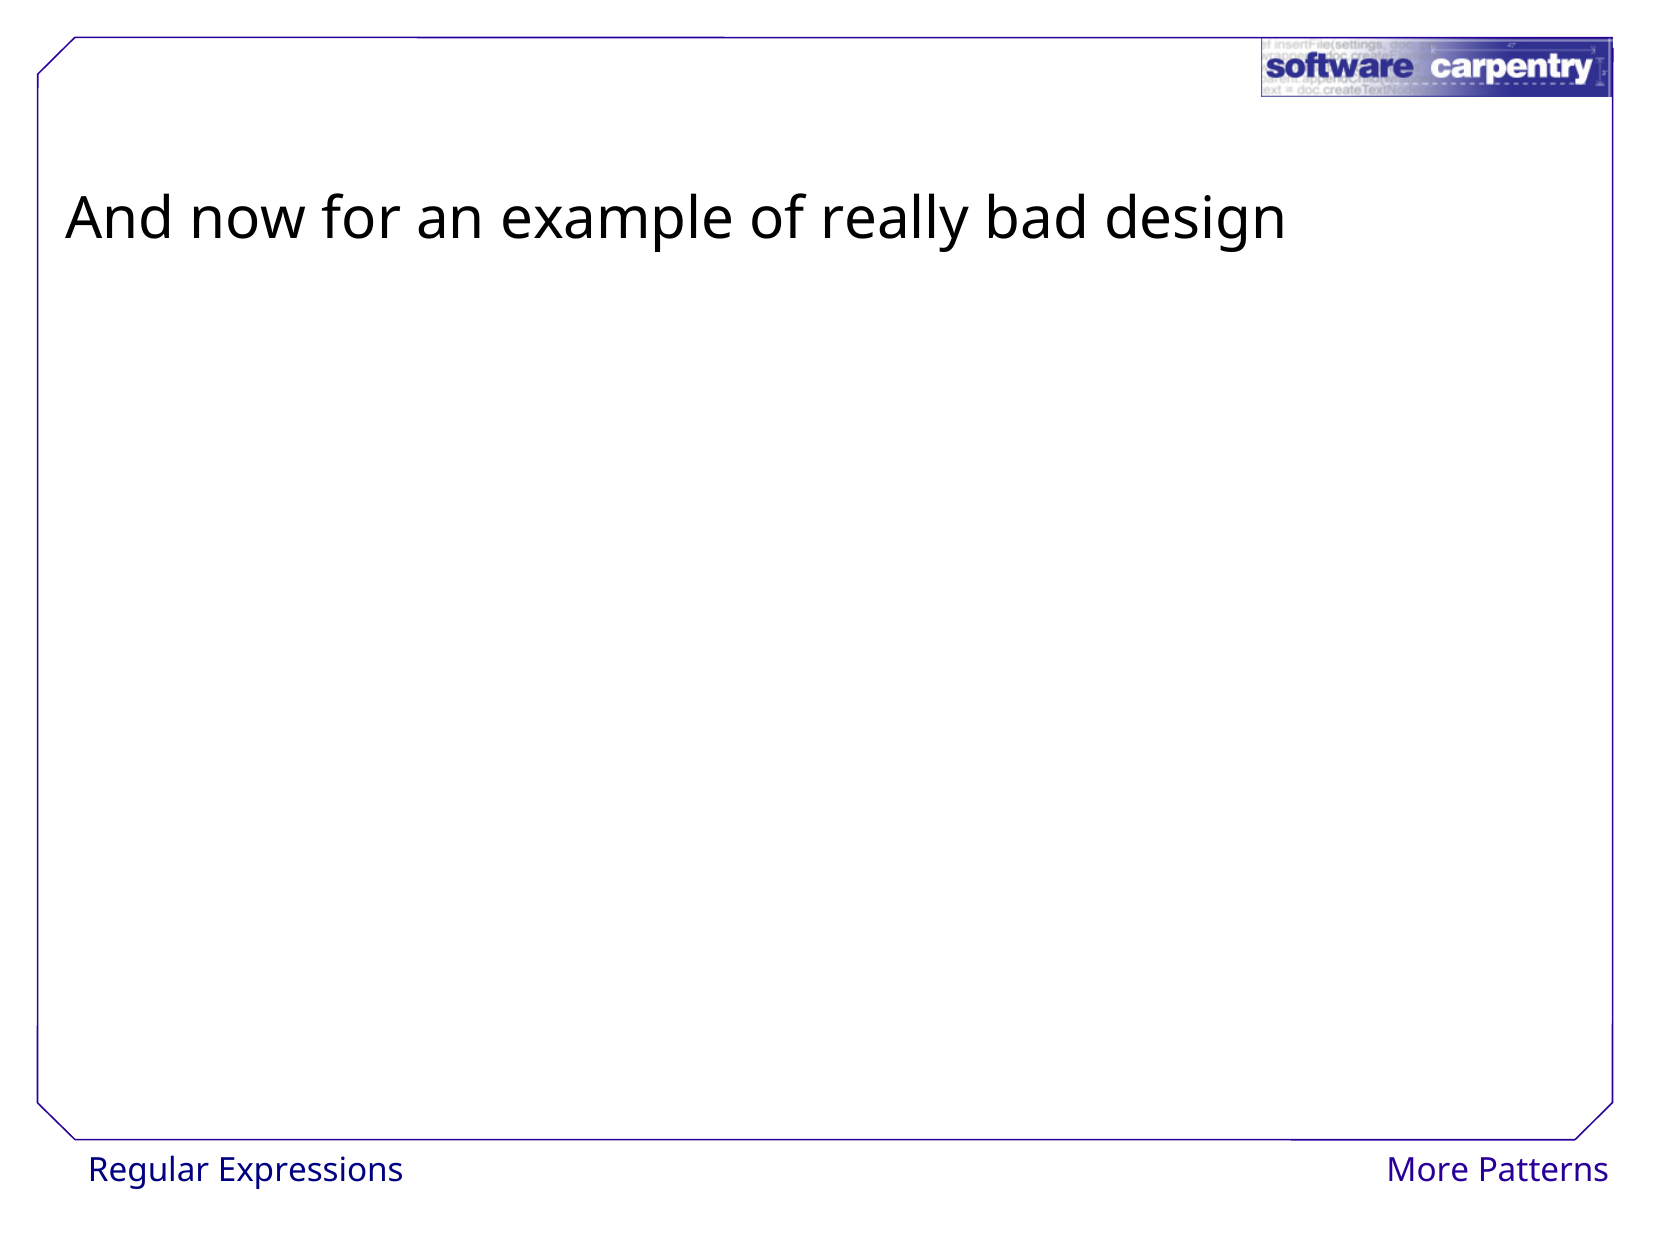

And now for an example of really bad design